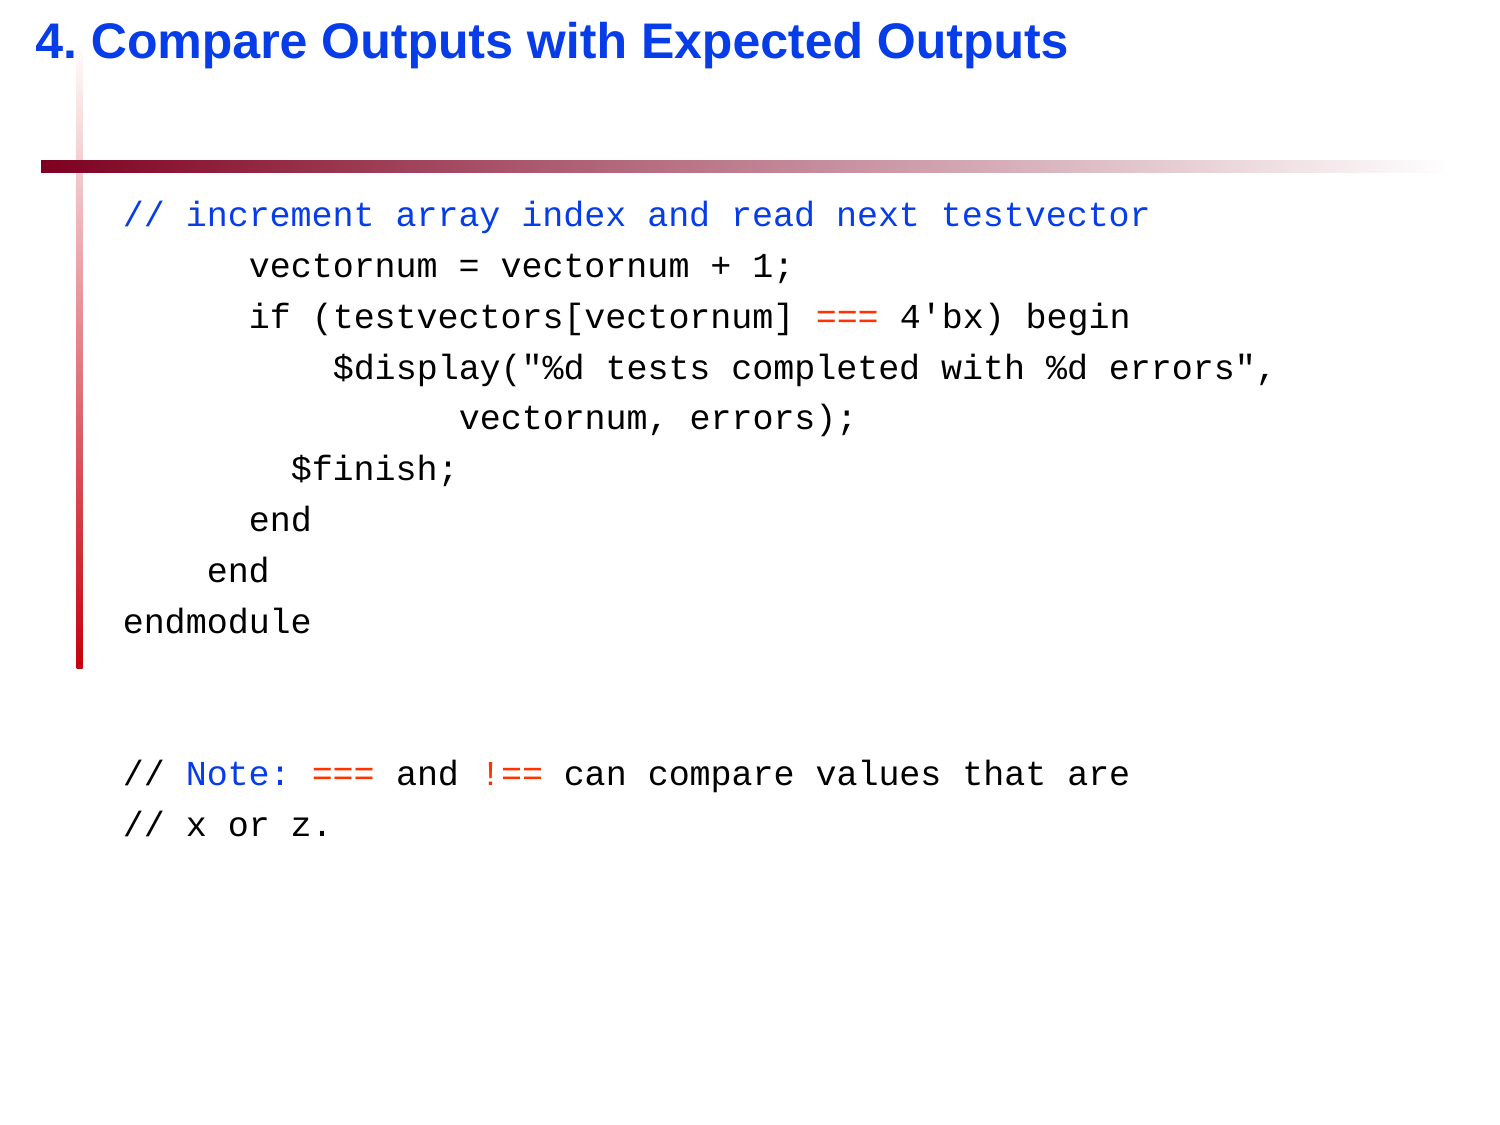

# 4. Compare Outputs with Expected Outputs
// increment array index and read next testvector
 vectornum = vectornum + 1;
 if (testvectors[vectornum] === 4'bx) begin
 $display("%d tests completed with %d errors",
 vectornum, errors);
 $finish;
 end
 end
endmodule
// Note: === and !== can compare values that are
// x or z.